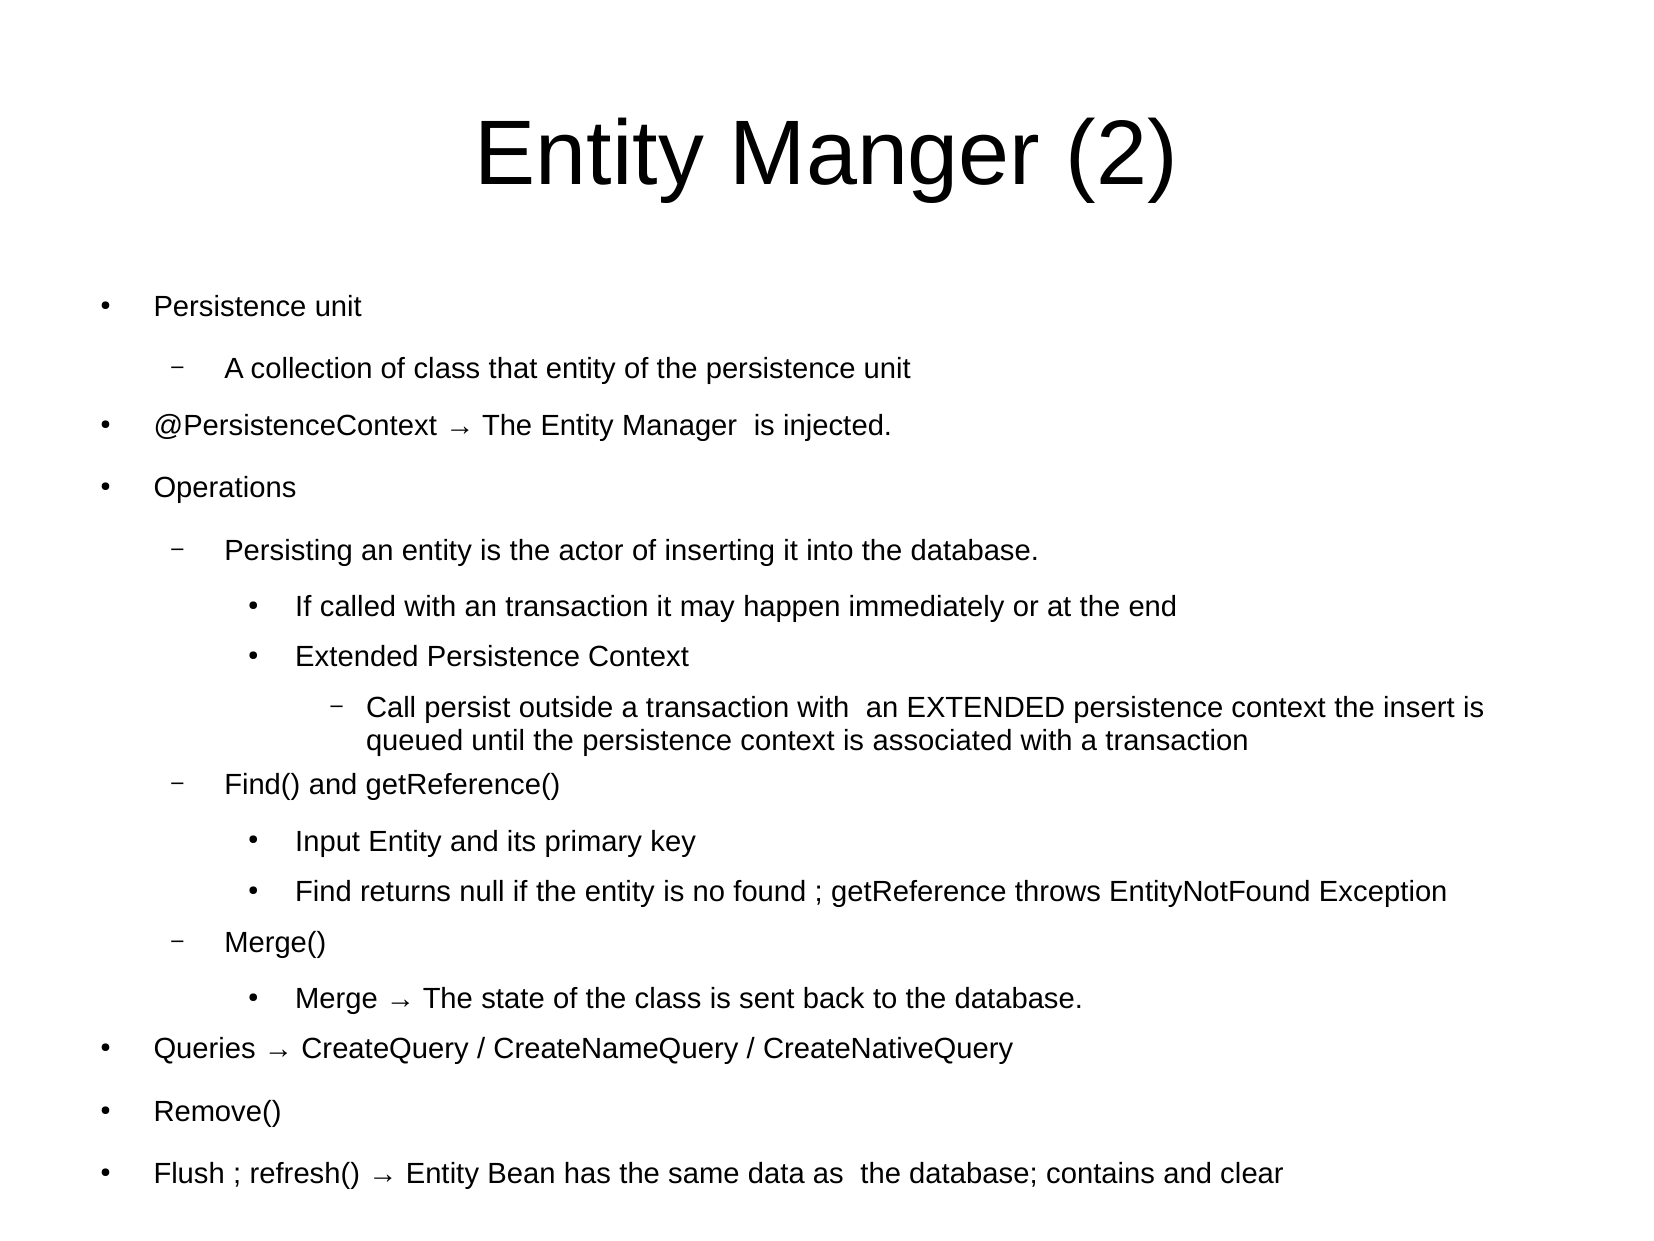

# Entity Manger (2)
Persistence unit
A collection of class that entity of the persistence unit
@PersistenceContext → The Entity Manager is injected.
Operations
Persisting an entity is the actor of inserting it into the database.
If called with an transaction it may happen immediately or at the end
Extended Persistence Context
Call persist outside a transaction with an EXTENDED persistence context the insert is queued until the persistence context is associated with a transaction
Find() and getReference()
Input Entity and its primary key
Find returns null if the entity is no found ; getReference throws EntityNotFound Exception
Merge()
Merge → The state of the class is sent back to the database.
Queries → CreateQuery / CreateNameQuery / CreateNativeQuery
Remove()
Flush ; refresh() → Entity Bean has the same data as the database; contains and clear